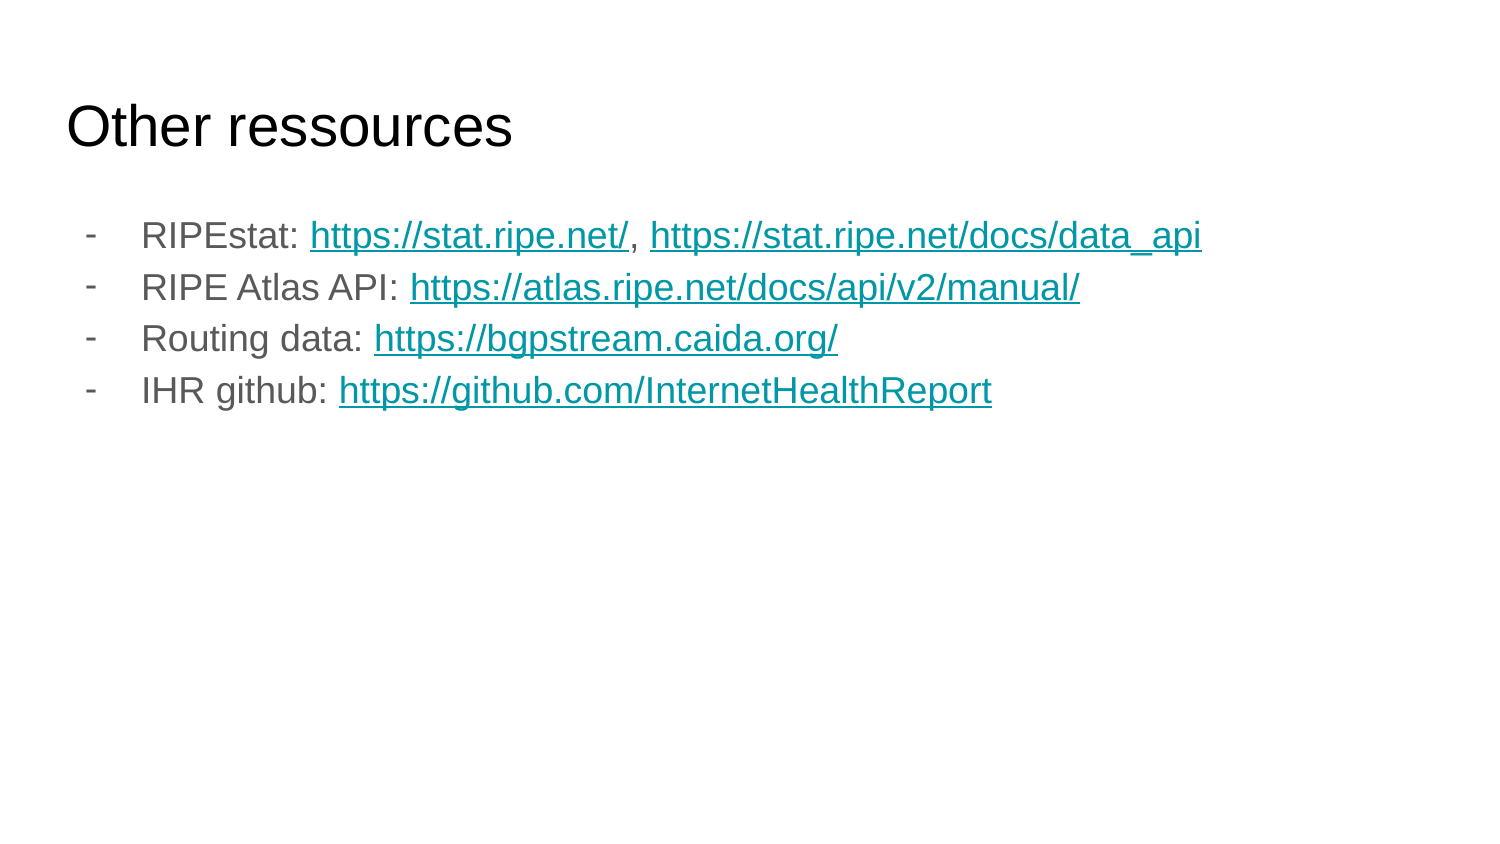

# Other ressources
RIPEstat: https://stat.ripe.net/, https://stat.ripe.net/docs/data_api
RIPE Atlas API: https://atlas.ripe.net/docs/api/v2/manual/
Routing data: https://bgpstream.caida.org/
IHR github: https://github.com/InternetHealthReport